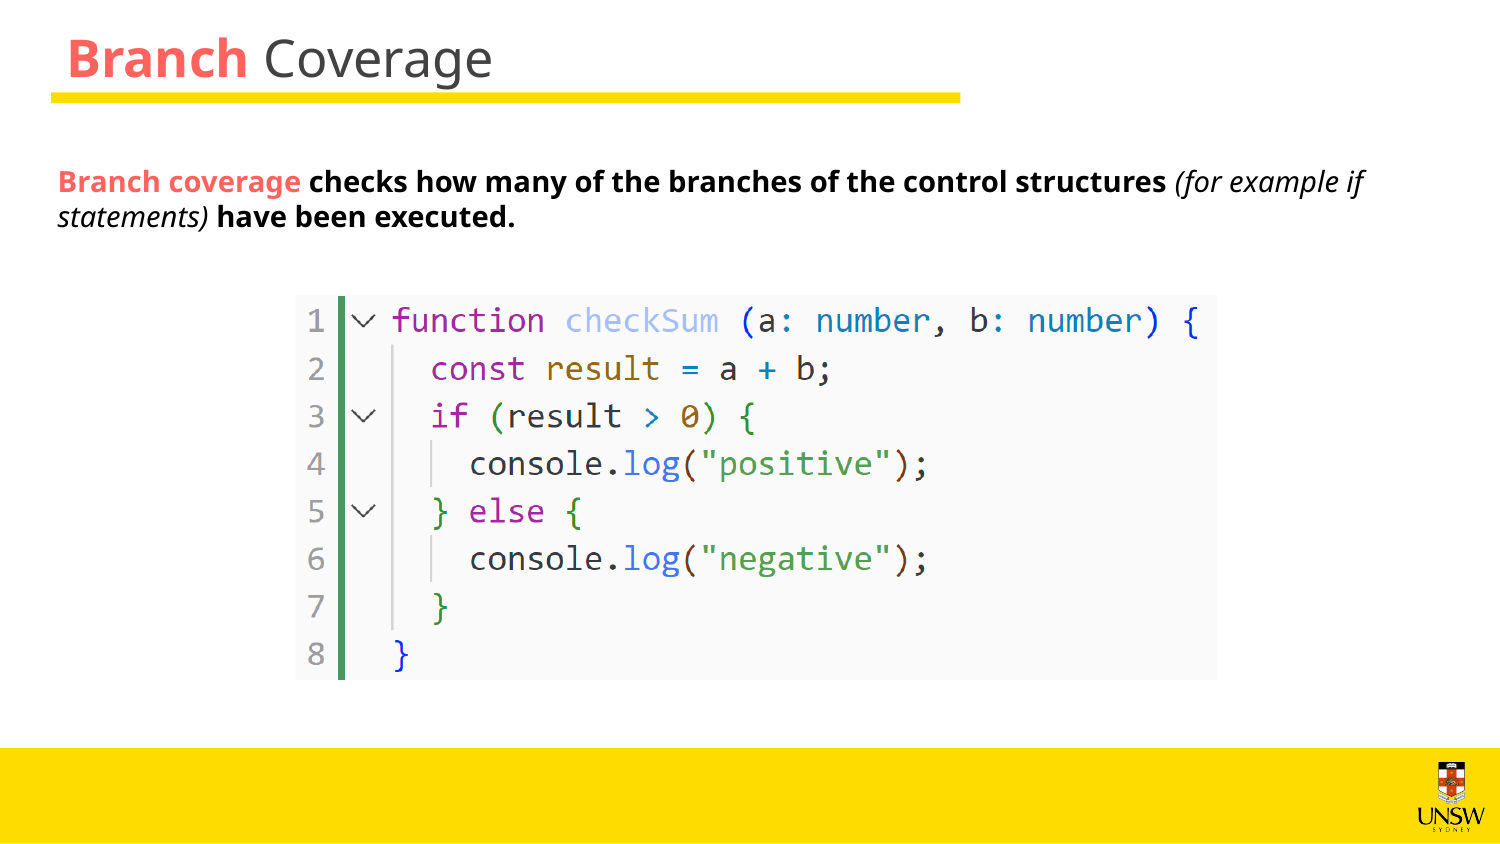

Branch Coverage
Branch coverage checks how many of the branches of the control structures (for example if statements) have been executed.